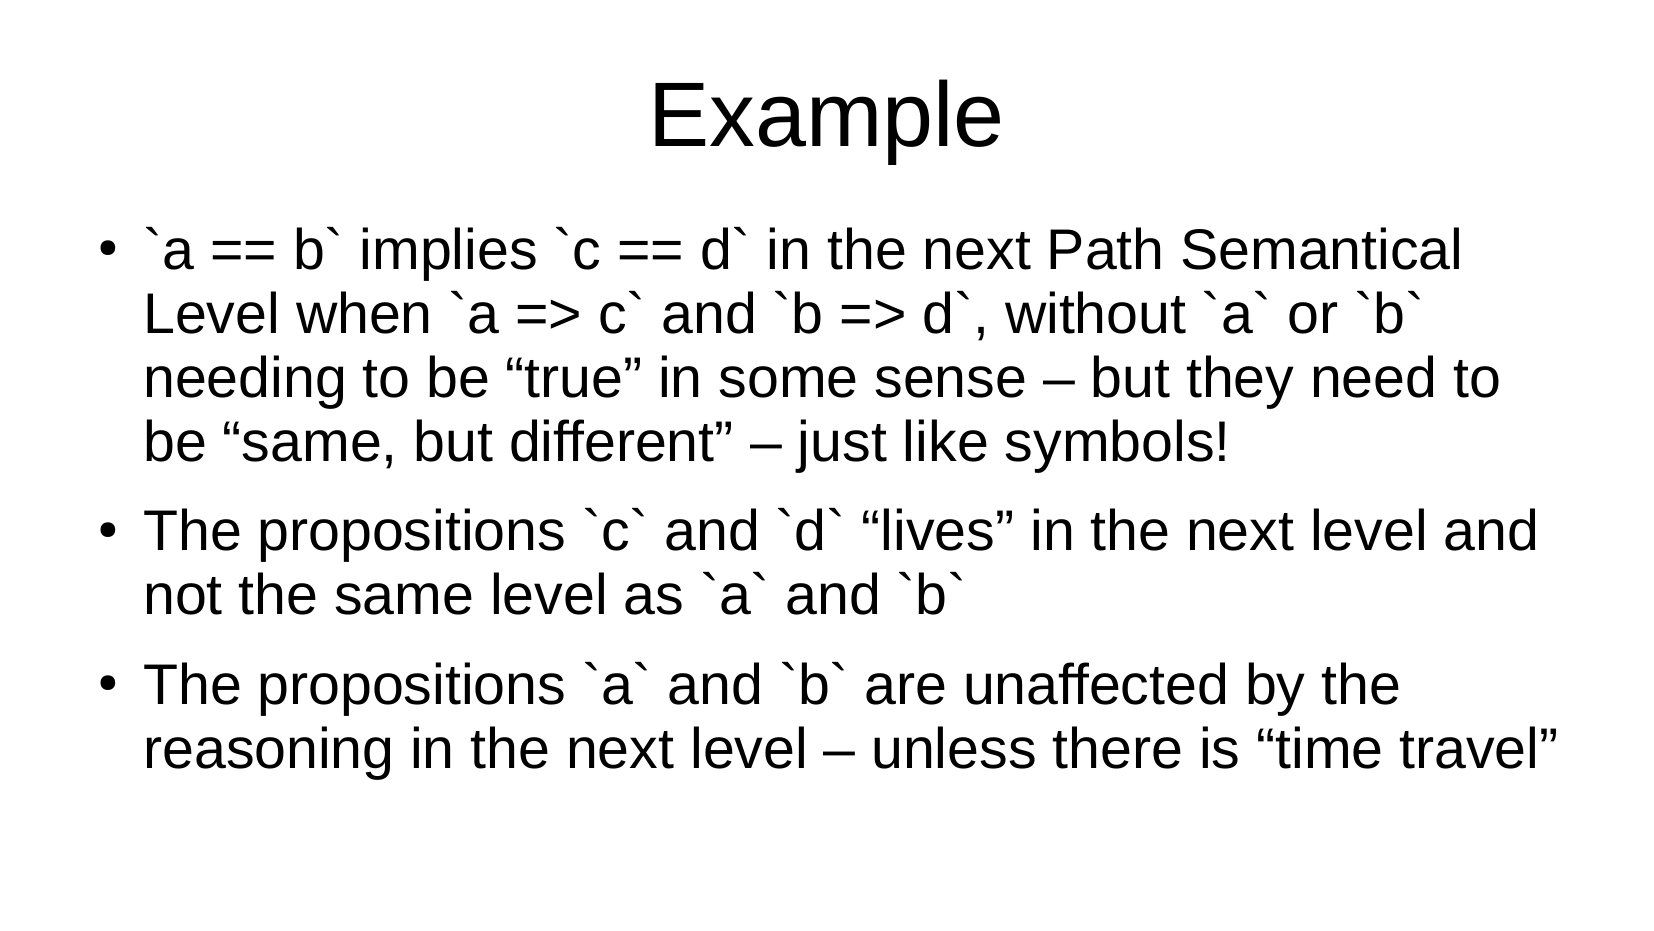

# Example
`a == b` implies `c == d` in the next Path Semantical Level when `a => c` and `b => d`, without `a` or `b` needing to be “true” in some sense – but they need to be “same, but different” – just like symbols!
The propositions `c` and `d` “lives” in the next level and not the same level as `a` and `b`
The propositions `a` and `b` are unaffected by the reasoning in the next level – unless there is “time travel”